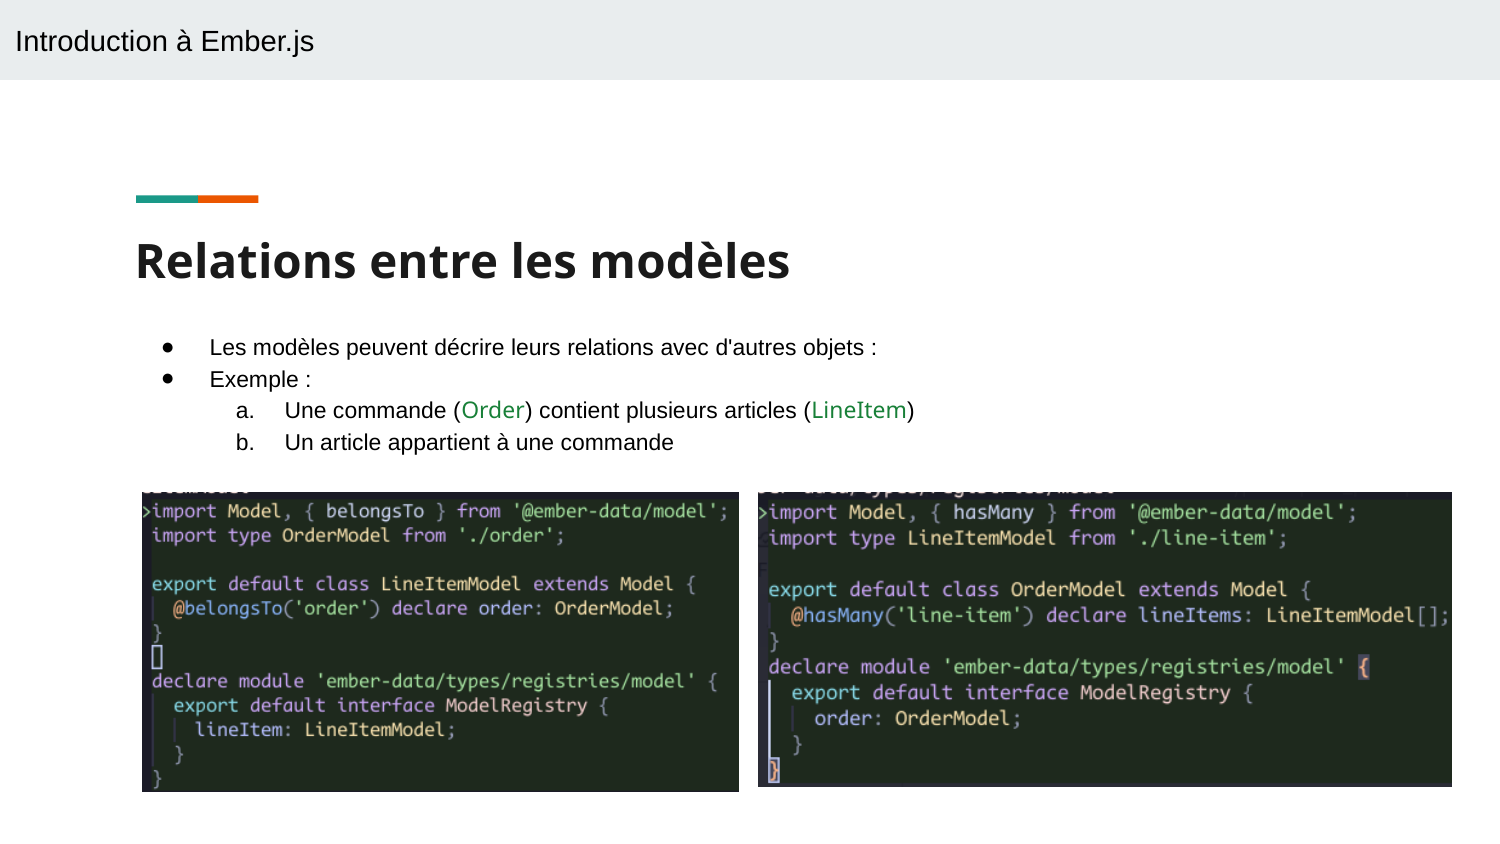

# Relations entre les modèles
Les modèles peuvent décrire leurs relations avec d'autres objets :
Exemple :
Une commande (Order) contient plusieurs articles (LineItem)
Un article appartient à une commande